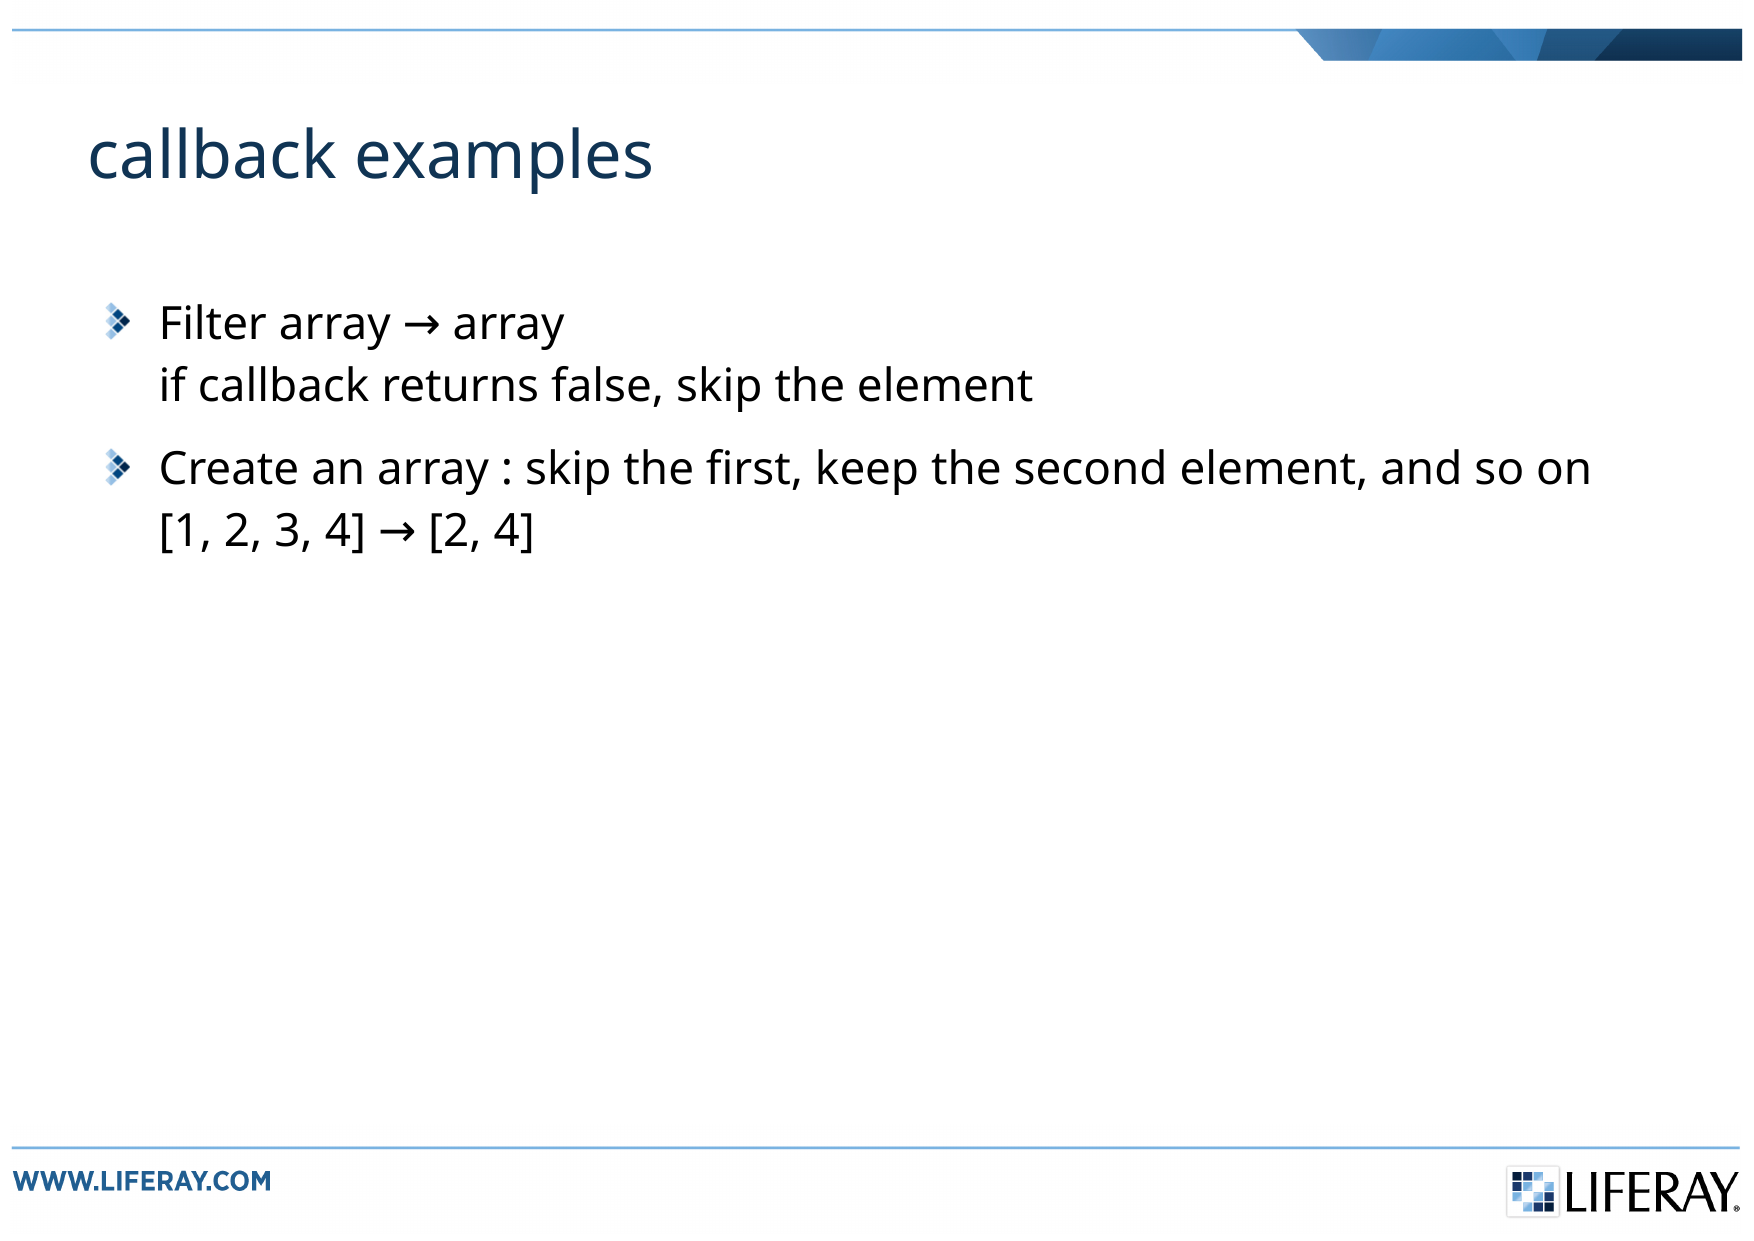

# callback examples
Filter array → array
if callback returns false, skip the element
Create an array : skip the first, keep the second element, and so on
[1, 2, 3, 4] → [2, 4]